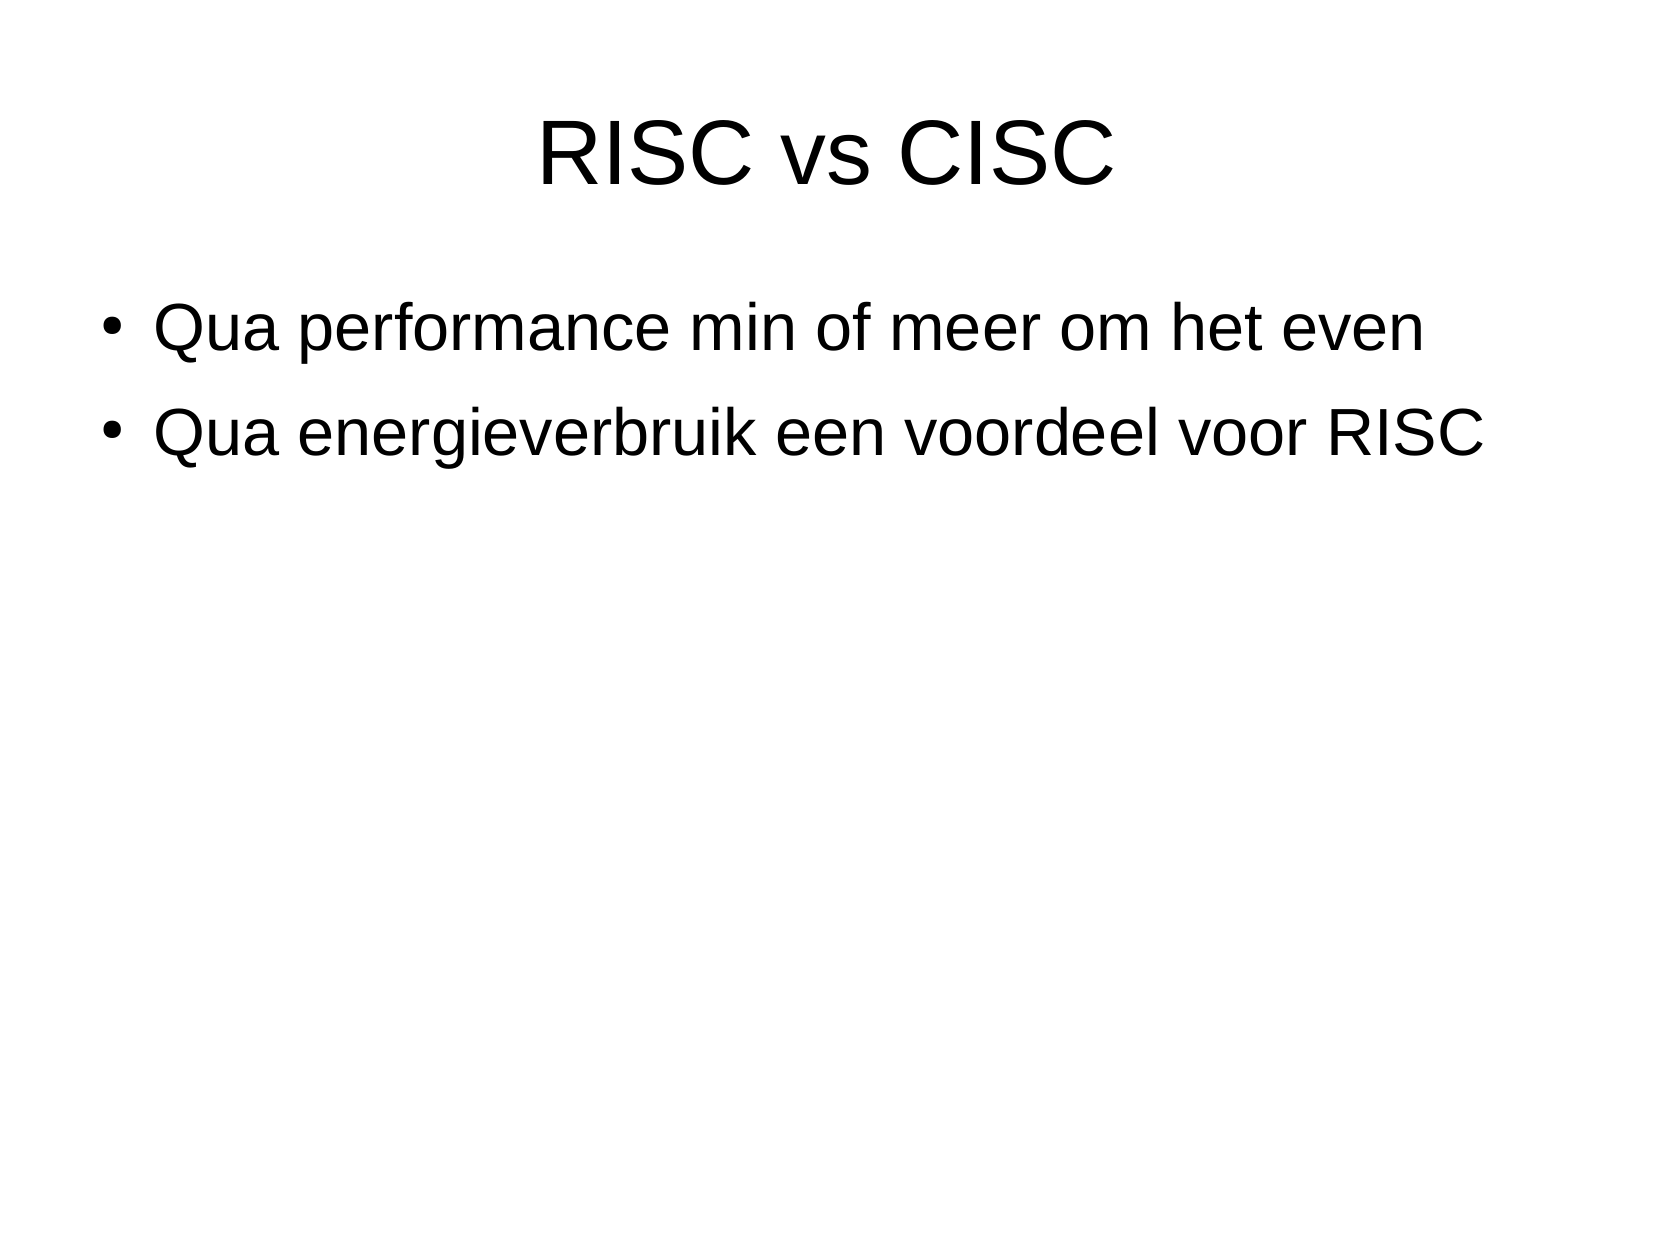

# RISC vs CISC
Qua performance min of meer om het even
Qua energieverbruik een voordeel voor RISC